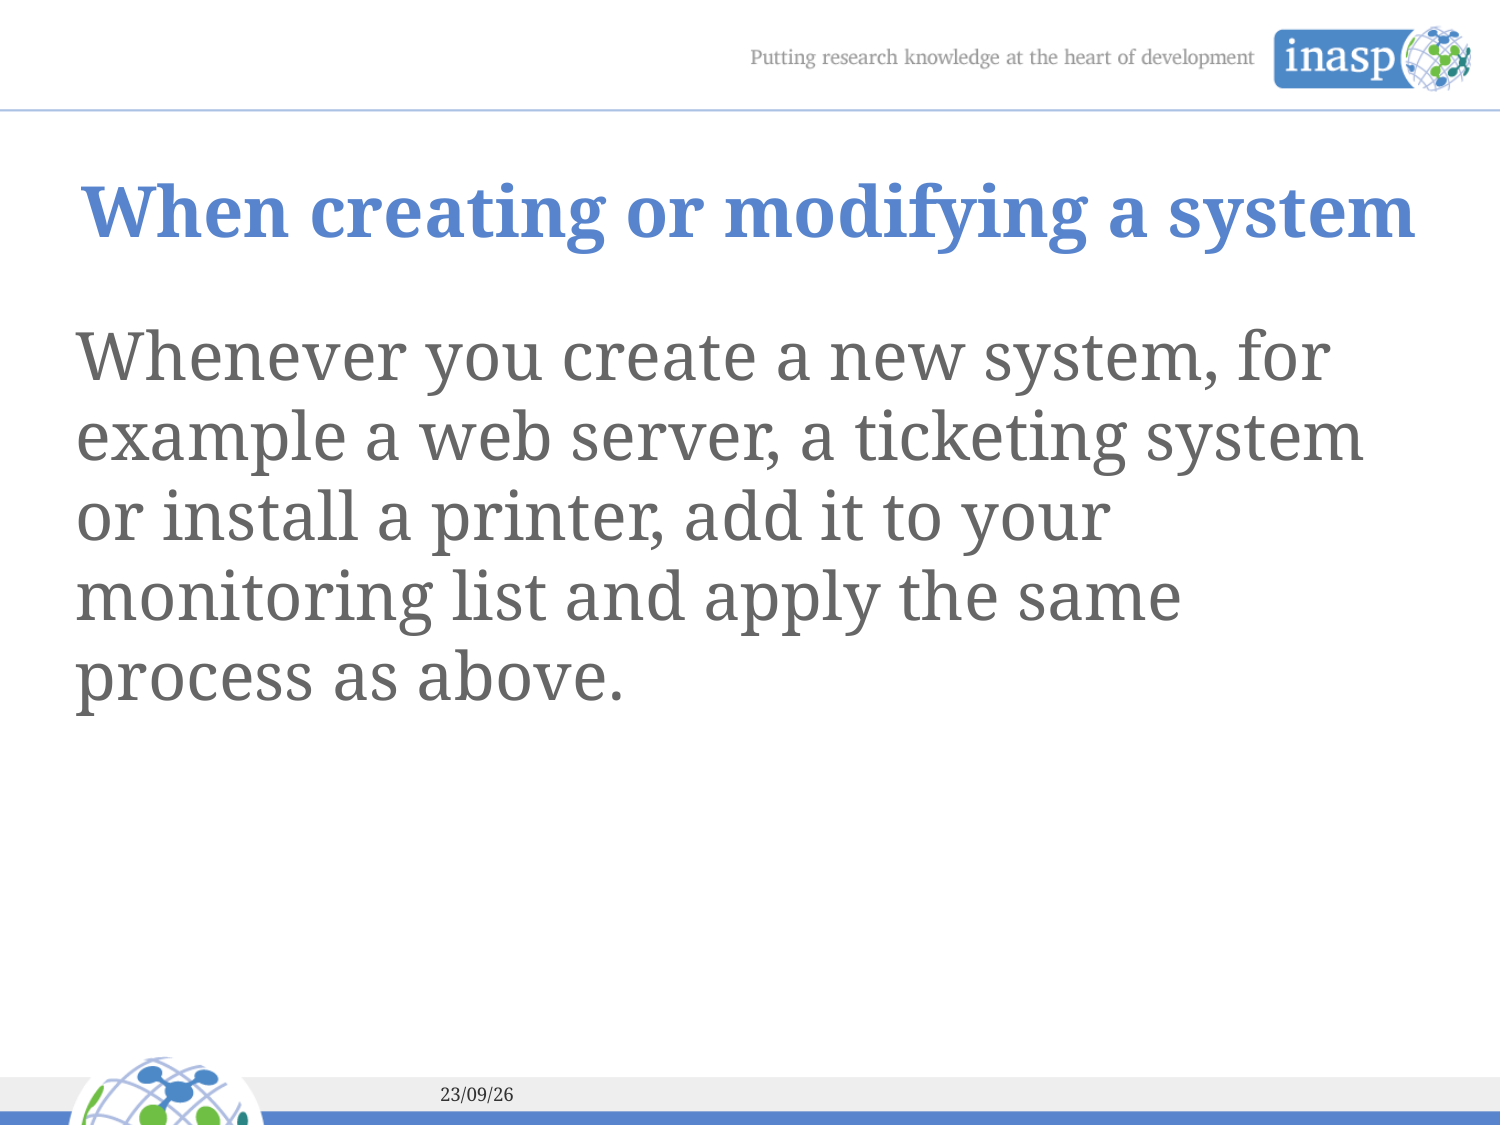

# When creating or modifying a system
Whenever you create a new system, for example a web server, a ticketing system or install a printer, add it to your monitoring list and apply the same process as above.